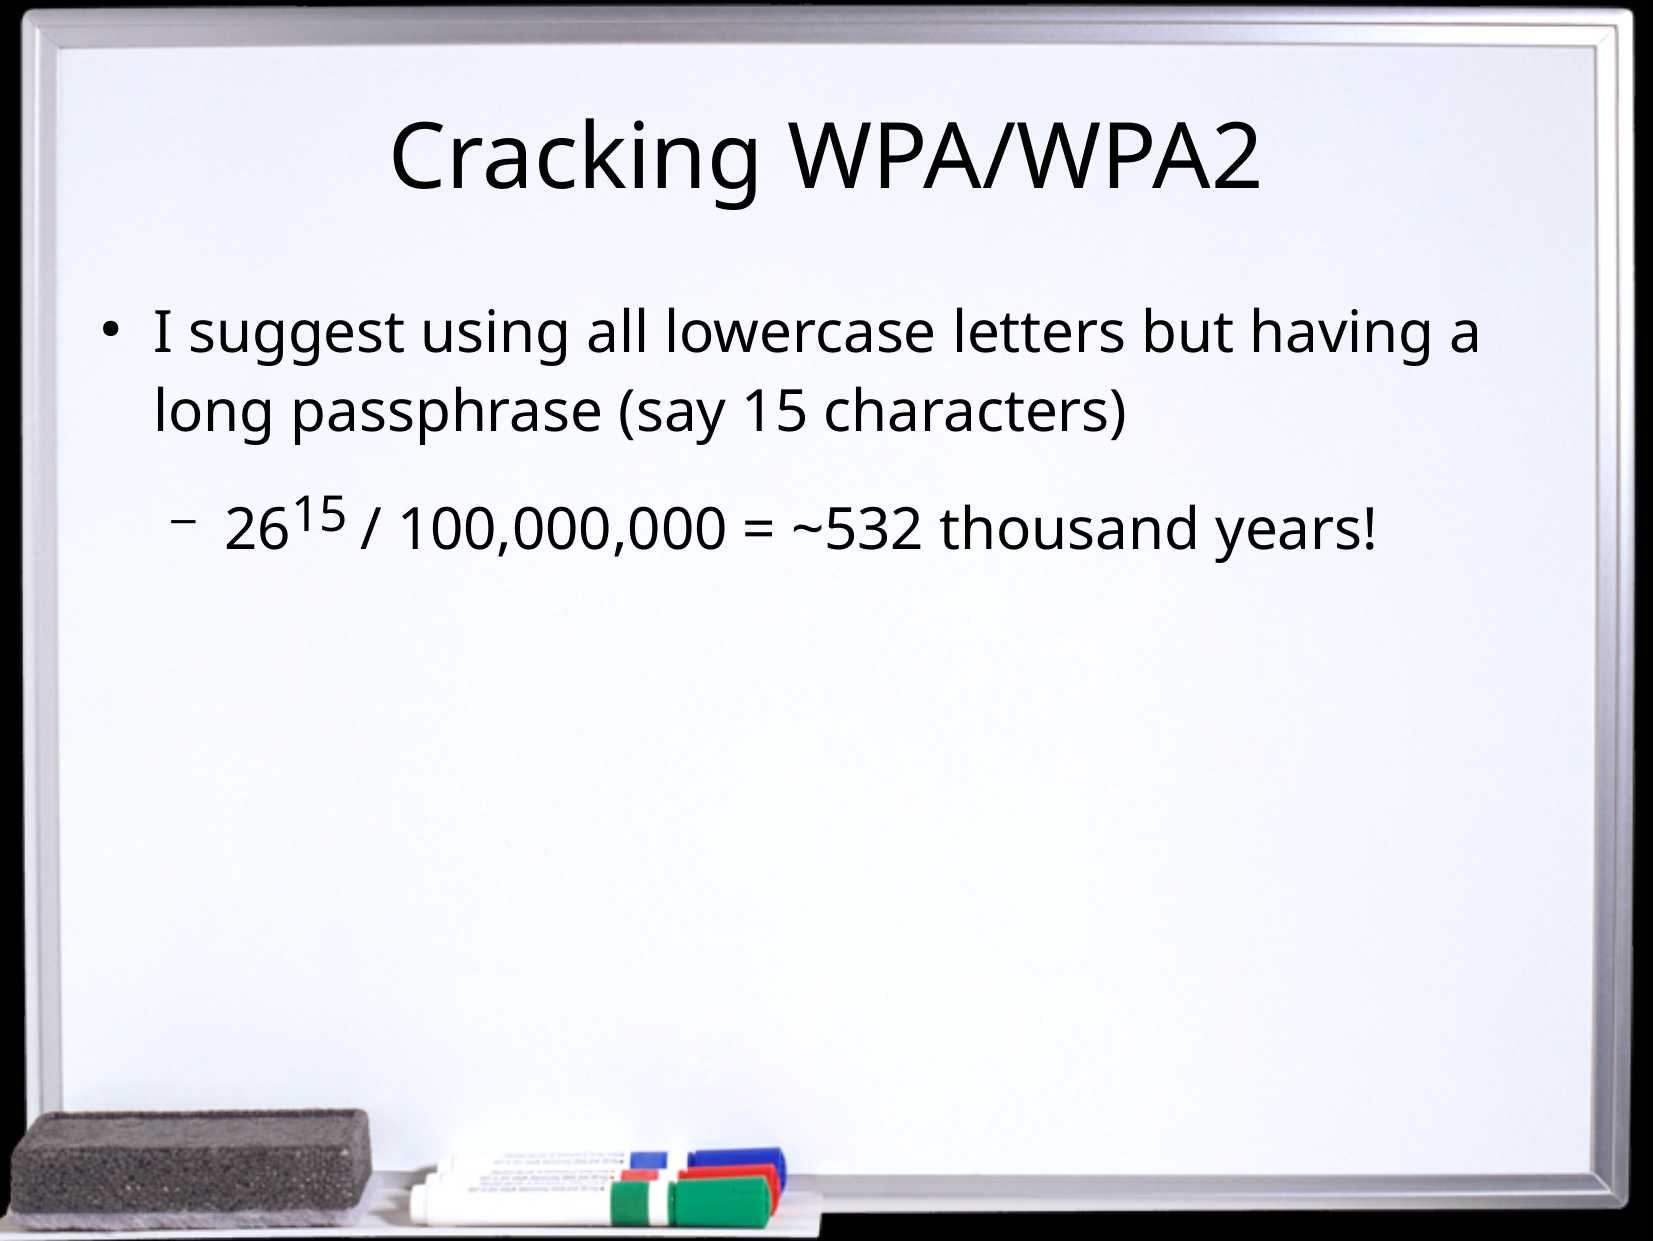

# Cracking WPA/WPA2
I suggest using all lowercase letters but having a long passphrase (say 15 characters)
2615 / 100,000,000 = ~532 thousand years!